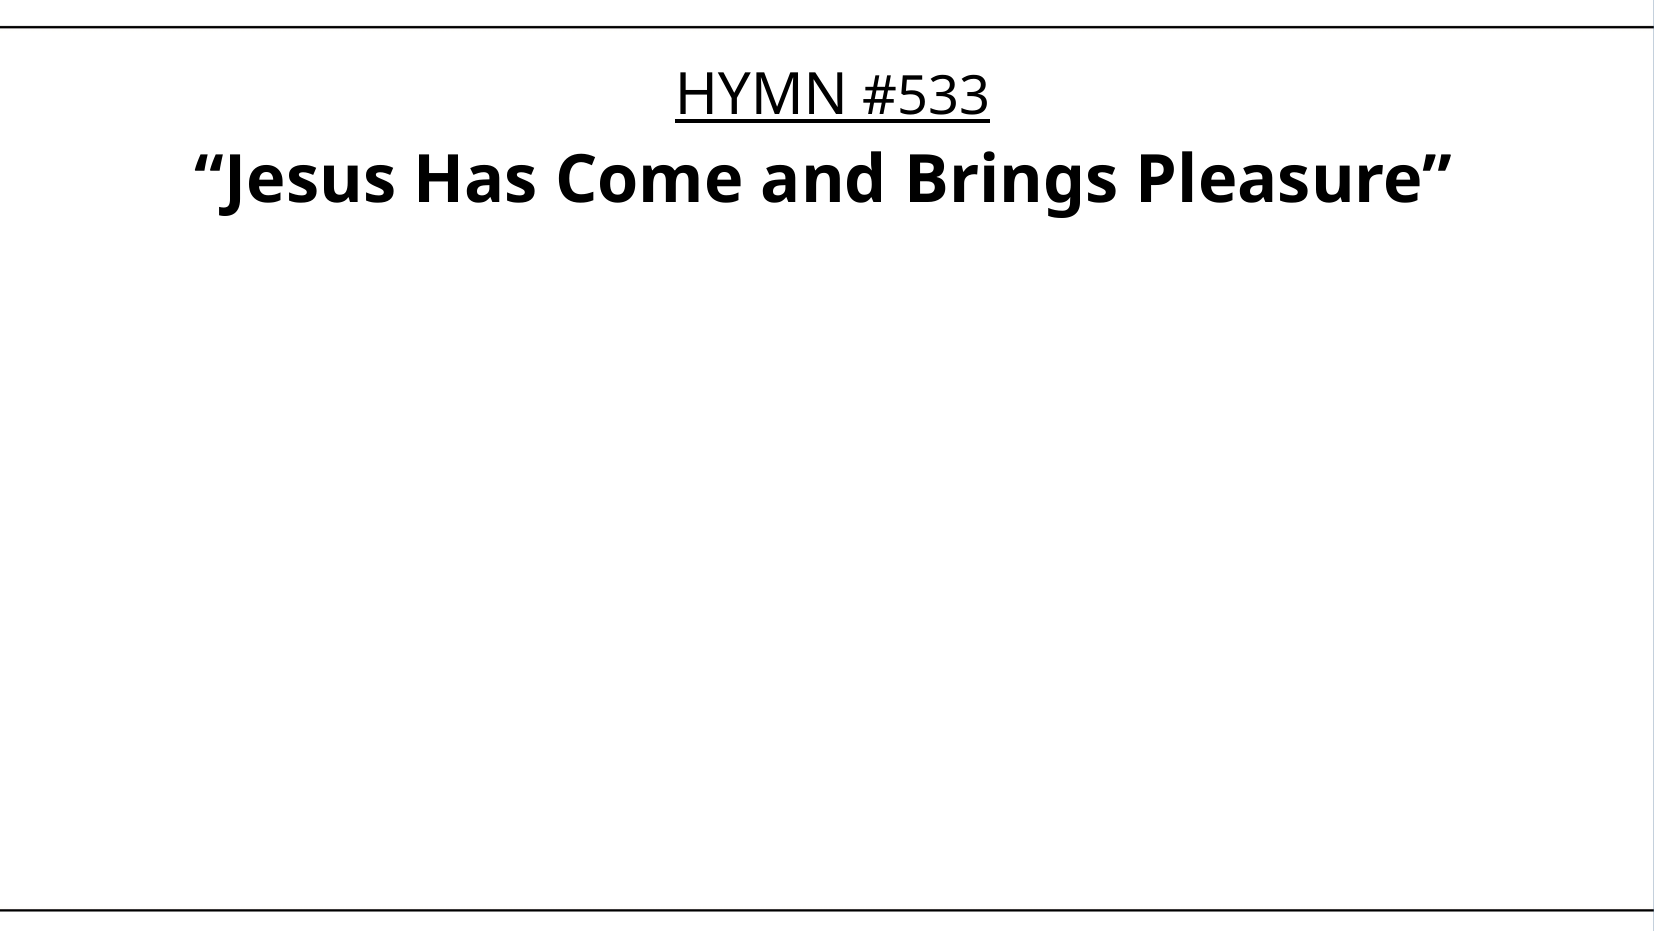

HYMN #533
“Jesus Has Come and Brings Pleasure”